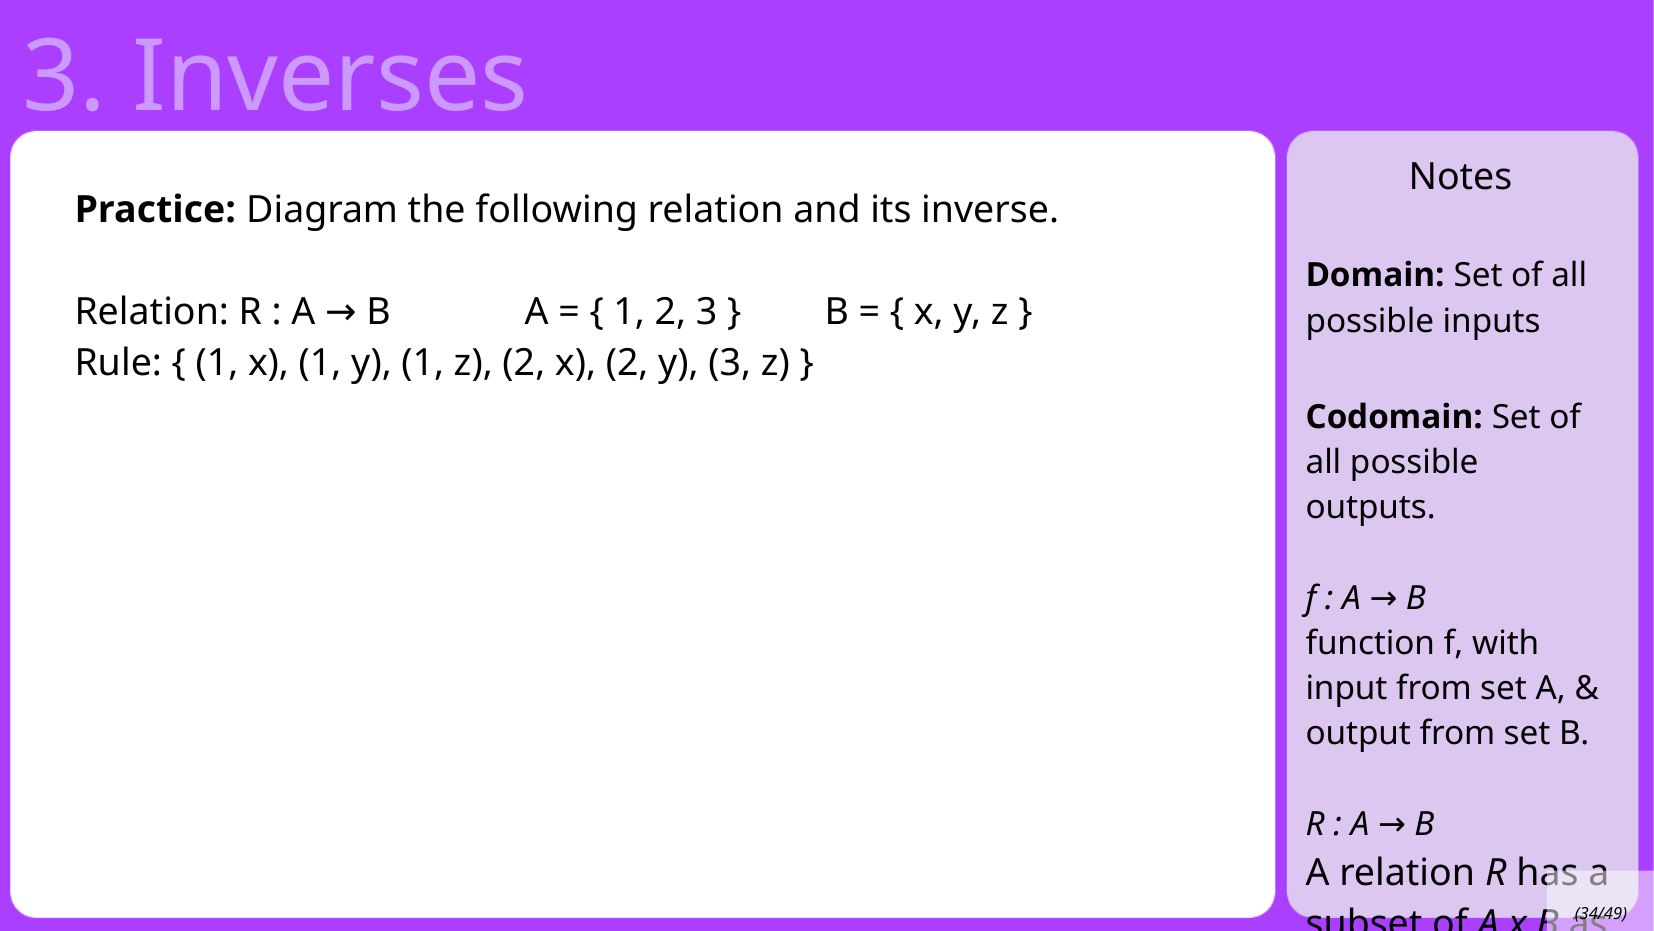

# 3. Inverses
Notes
Domain: Set of all possible inputs
Codomain: Set of all possible outputs.
f : A → B
function f, with
input from set A, &
output from set B.
R : A → B
A relation R has a subset of A x B as its rule.
Practice: Diagram the following relation and its inverse.
Relation: R : A → B		A = { 1, 2, 3 }		B = { x, y, z }
Rule: { (1, x), (1, y), (1, z), (2, x), (2, y), (3, z) }